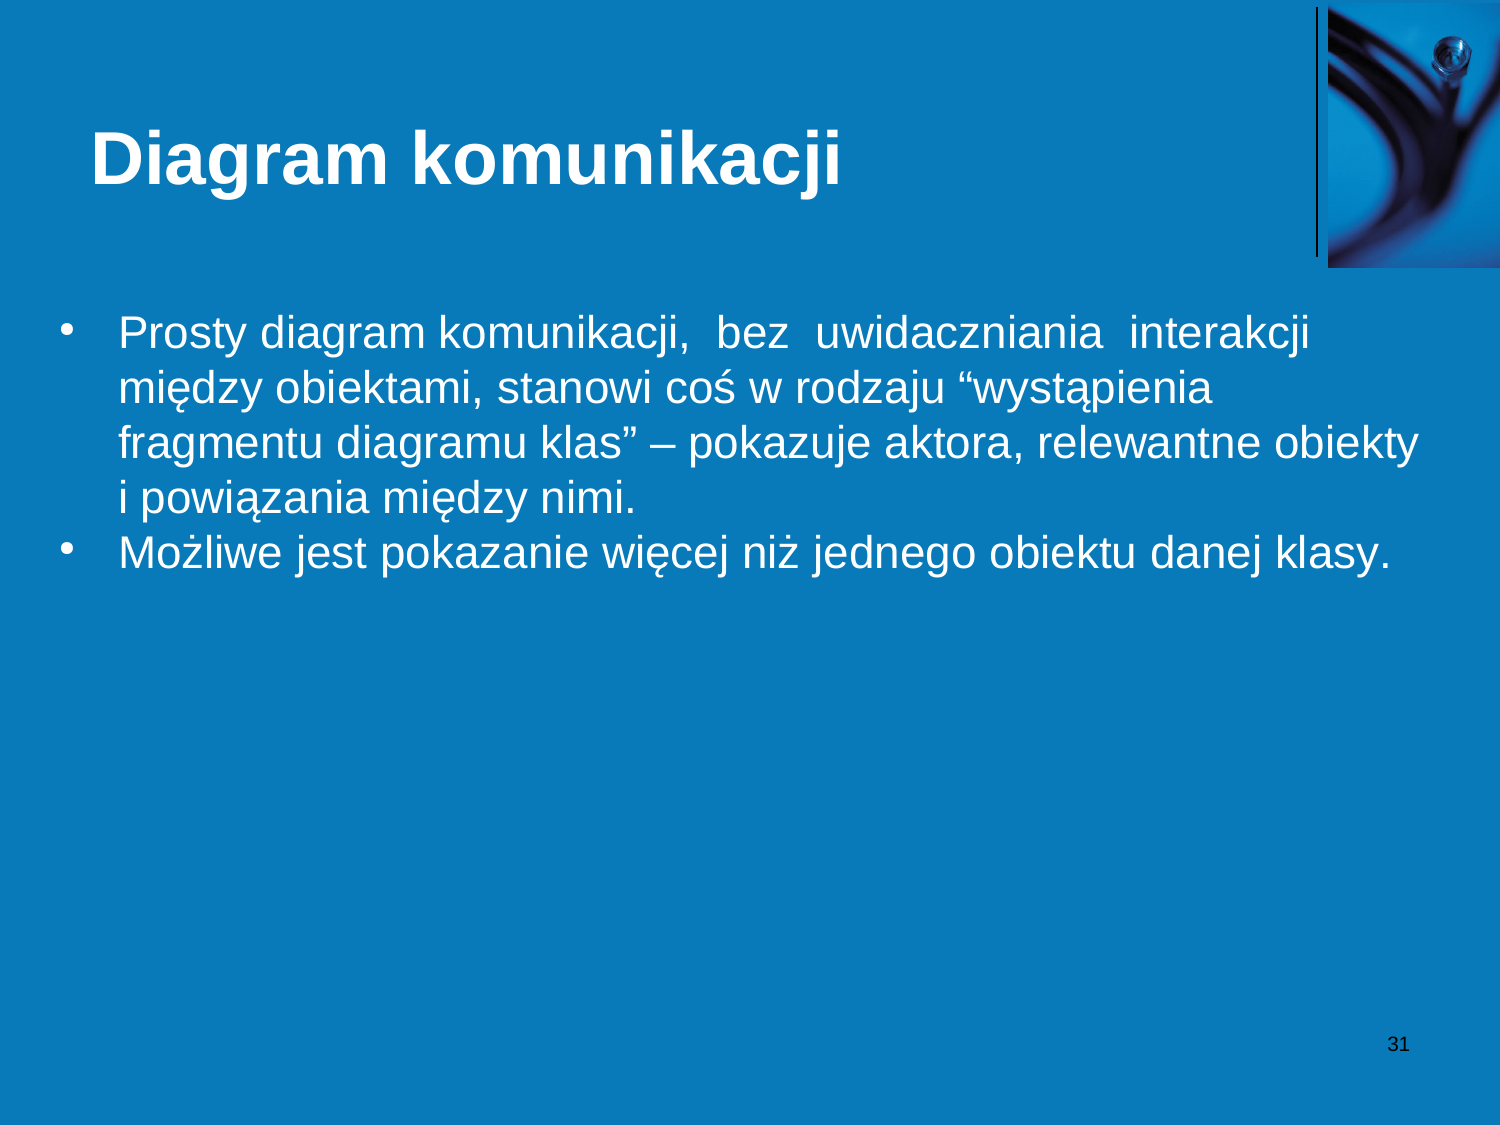

# Diagram komunikacji
Prosty diagram komunikacji, bez uwidaczniania interakcji między obiektami, stanowi coś w rodzaju “wystąpienia fragmentu diagramu klas” – pokazuje aktora, relewantne obiekty i powiązania między nimi.
Możliwe jest pokazanie więcej niż jednego obiektu danej klasy.
31